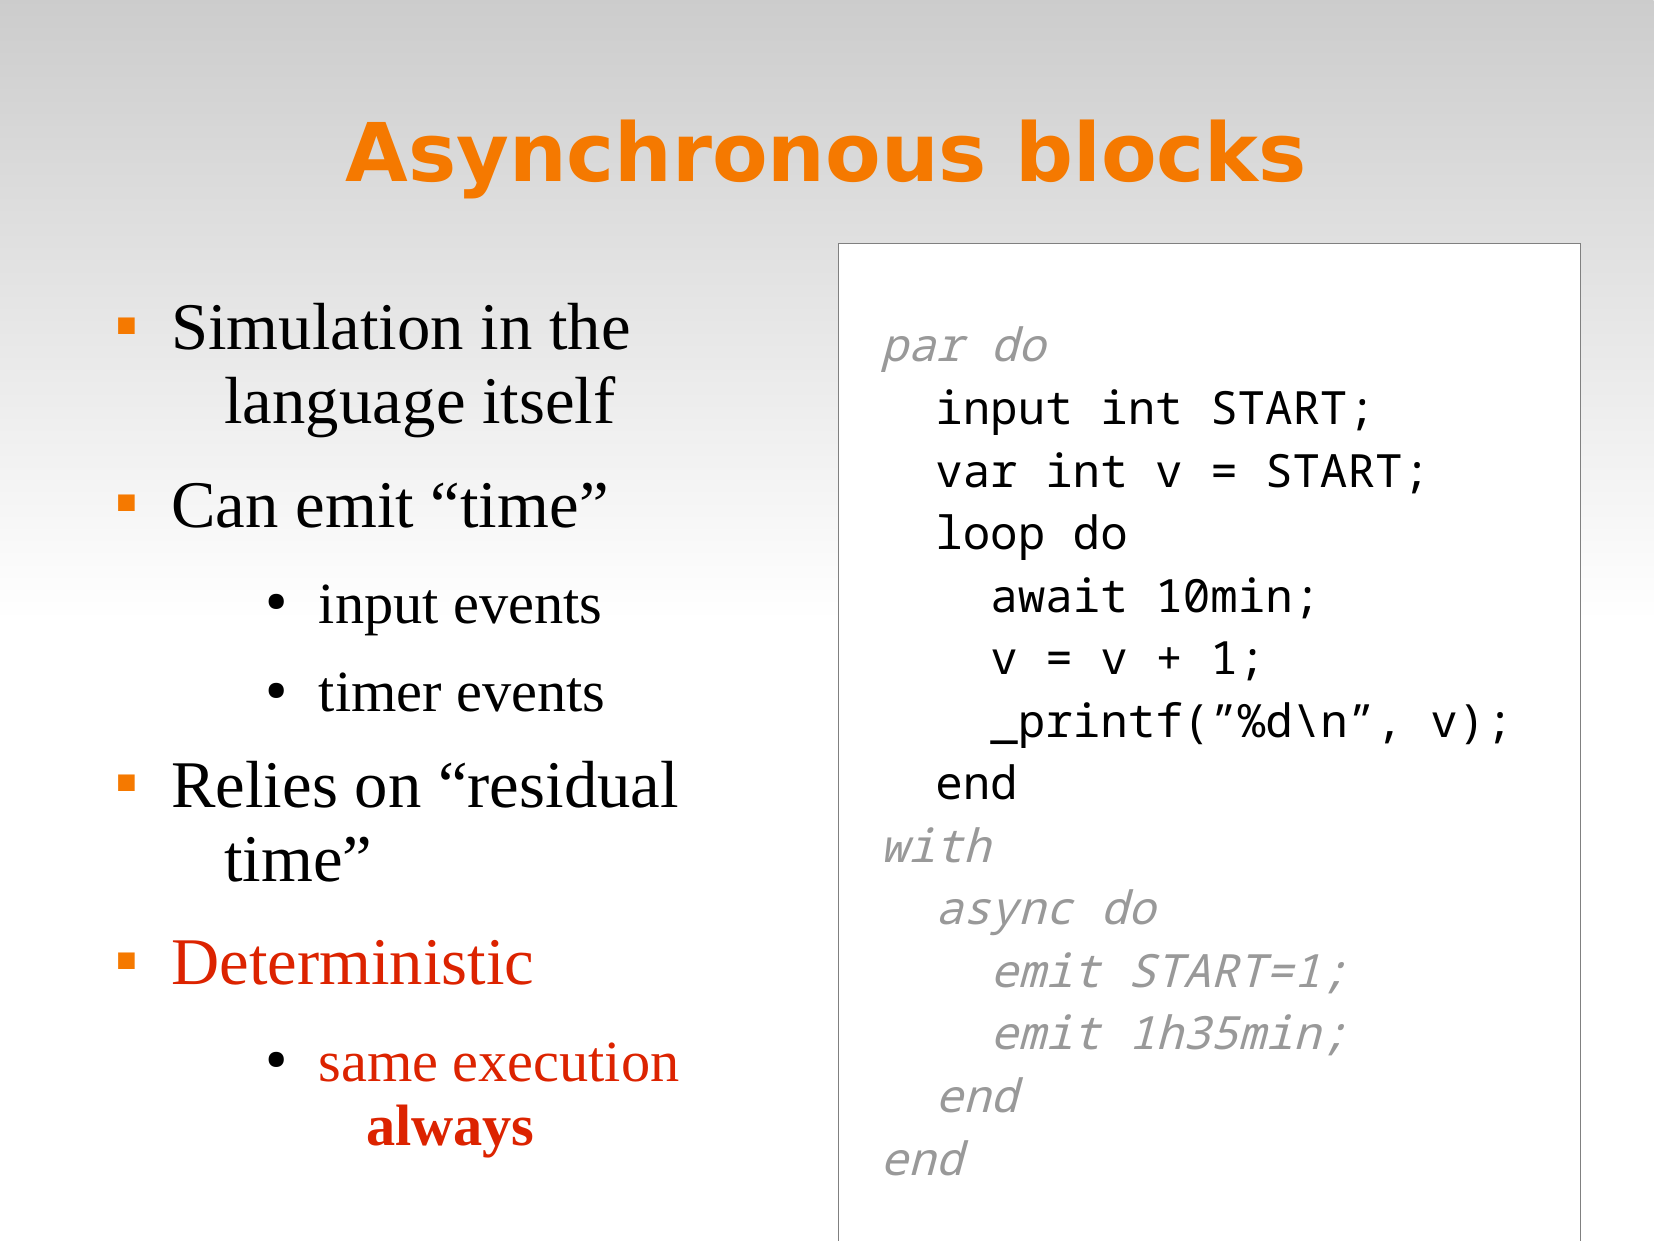

# Asynchronous blocks
 par do
 input int START;
 var int v = START;
 loop do
 await 10min;
 v = v + 1;
 _printf(”%d\n”, v);
 end
 with
 async do
 emit START=1;
 emit 1h35min;
 end
 end
Simulation in the language itself
Can emit “time”
input events
timer events
Relies on “residual time”
Deterministic
same execution always